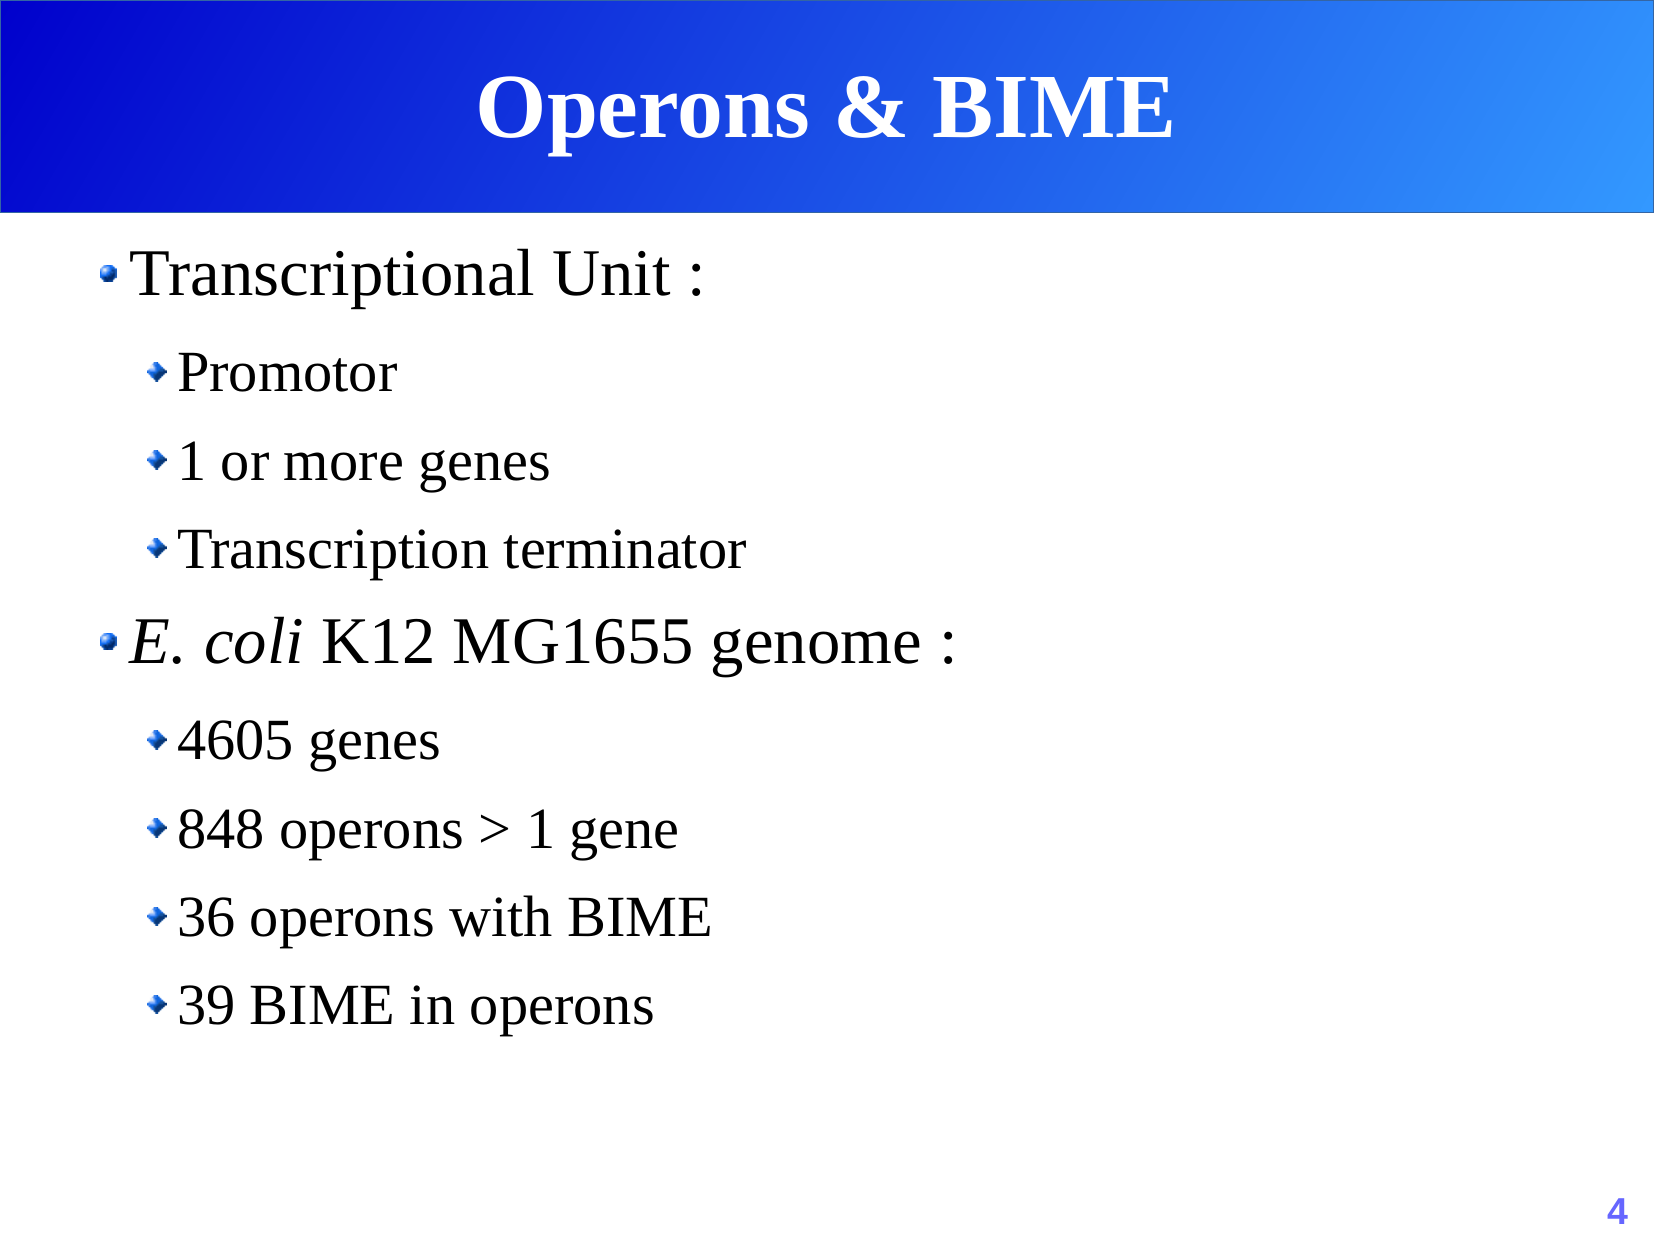

# Operons & BIME
Transcriptional Unit :
Promotor
1 or more genes
Transcription terminator
E. coli K12 MG1655 genome :
4605 genes
848 operons > 1 gene
36 operons with BIME
39 BIME in operons
4